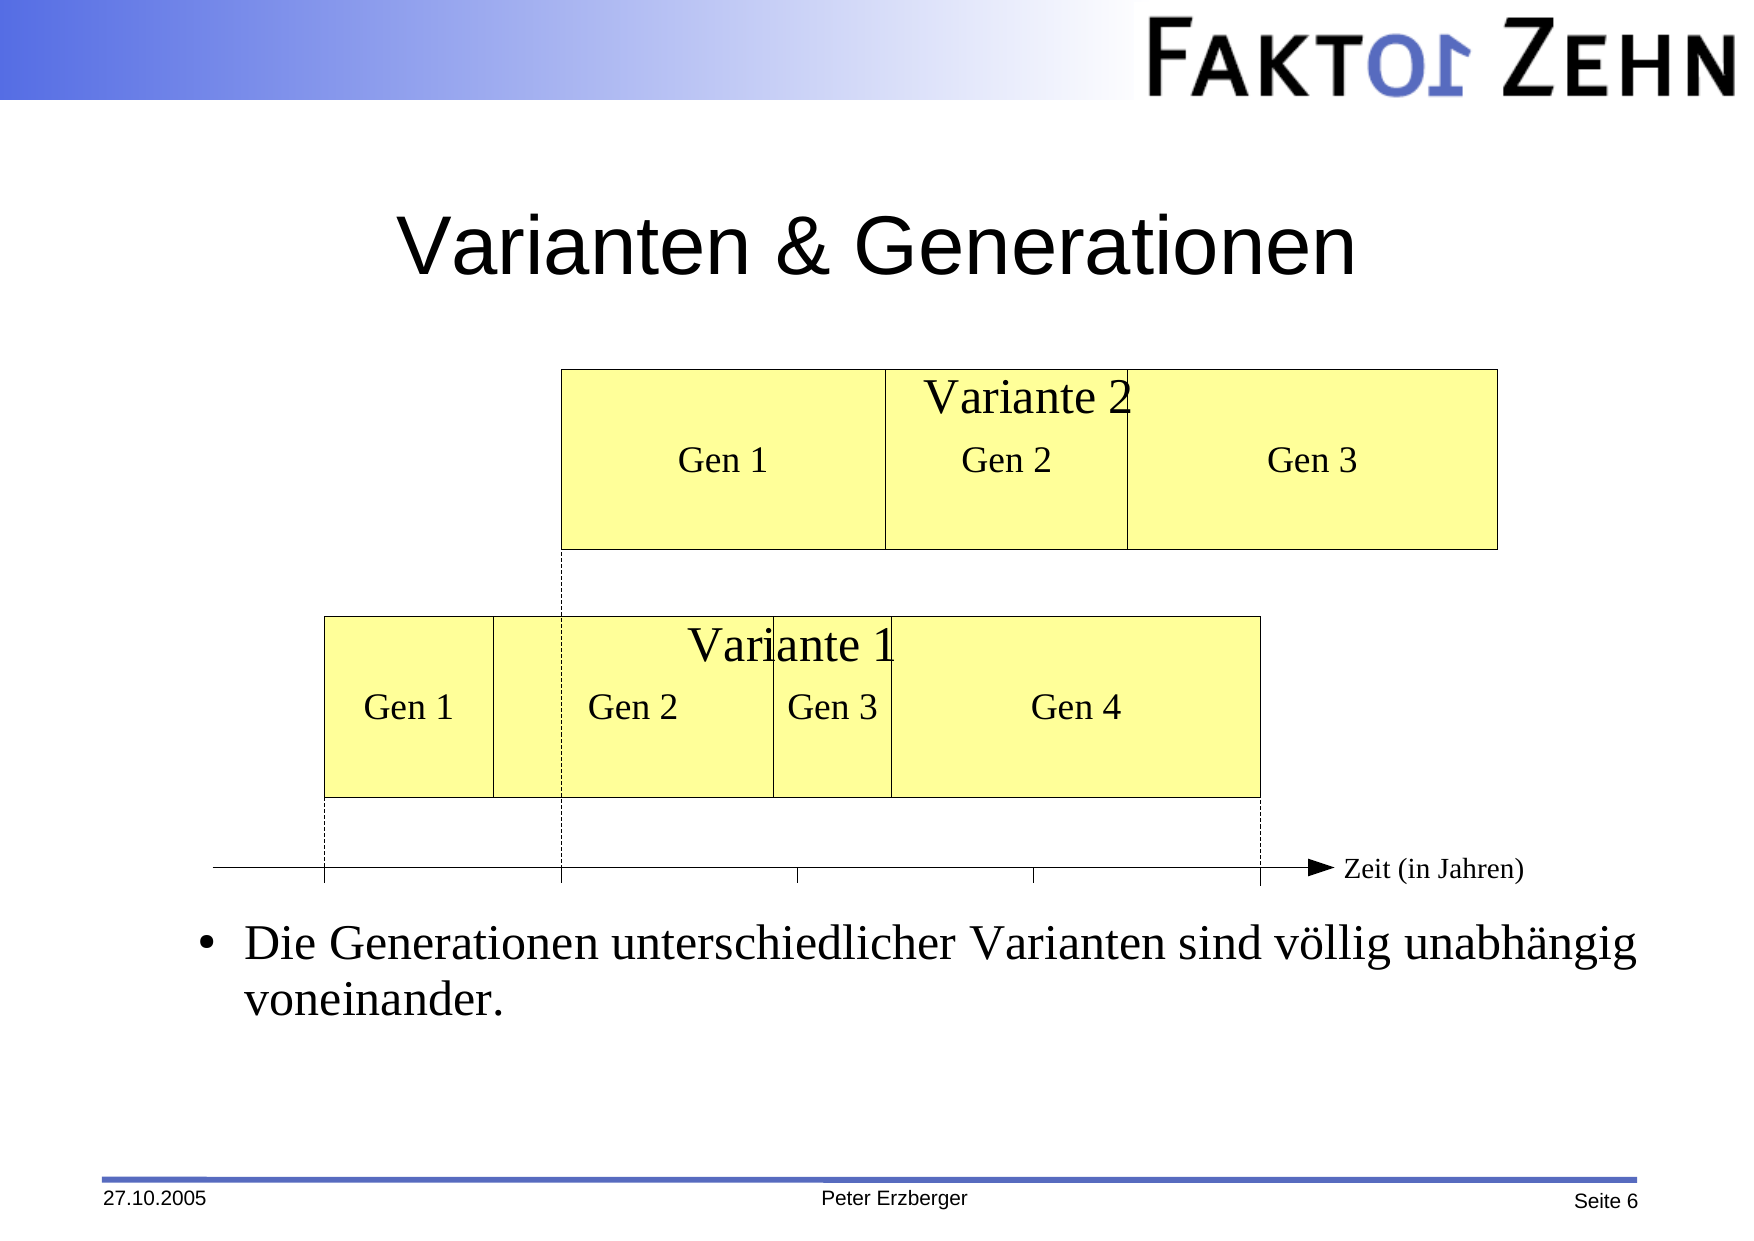

# Varianten & Generationen
Gen 1
Variante 2
Gen 2
Gen 3
Gen 1
Variante 1
Stufe 2
Gen 2
Gen 3
Gen 4
Zeit (in Jahren)
Die Generationen unterschiedlicher Varianten sind völlig unabhängig voneinander.